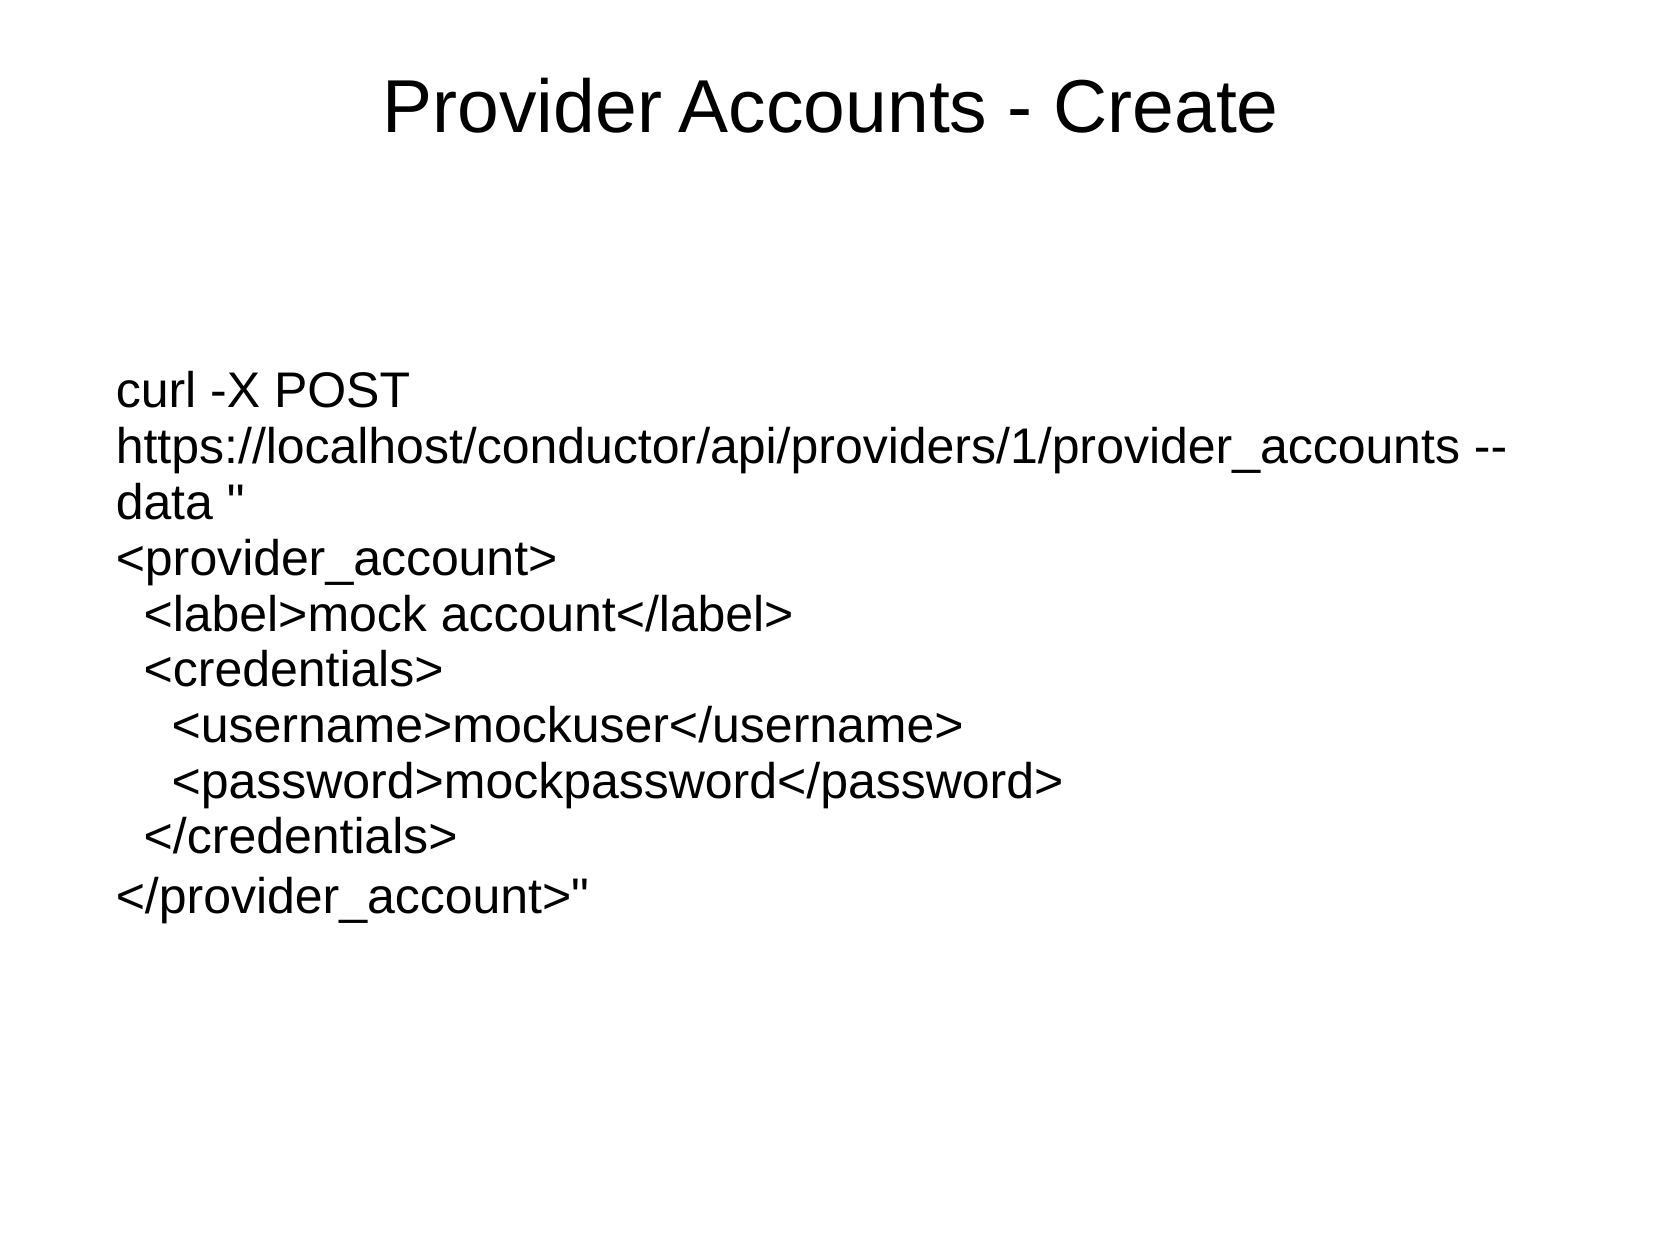

# Provider Accounts - Create
curl -X POST
https://localhost/conductor/api/providers/1/provider_accounts --data "
<provider_account>
 <label>mock account</label>
 <credentials>
 <username>mockuser</username>
 <password>mockpassword</password>
 </credentials>
</provider_account>"